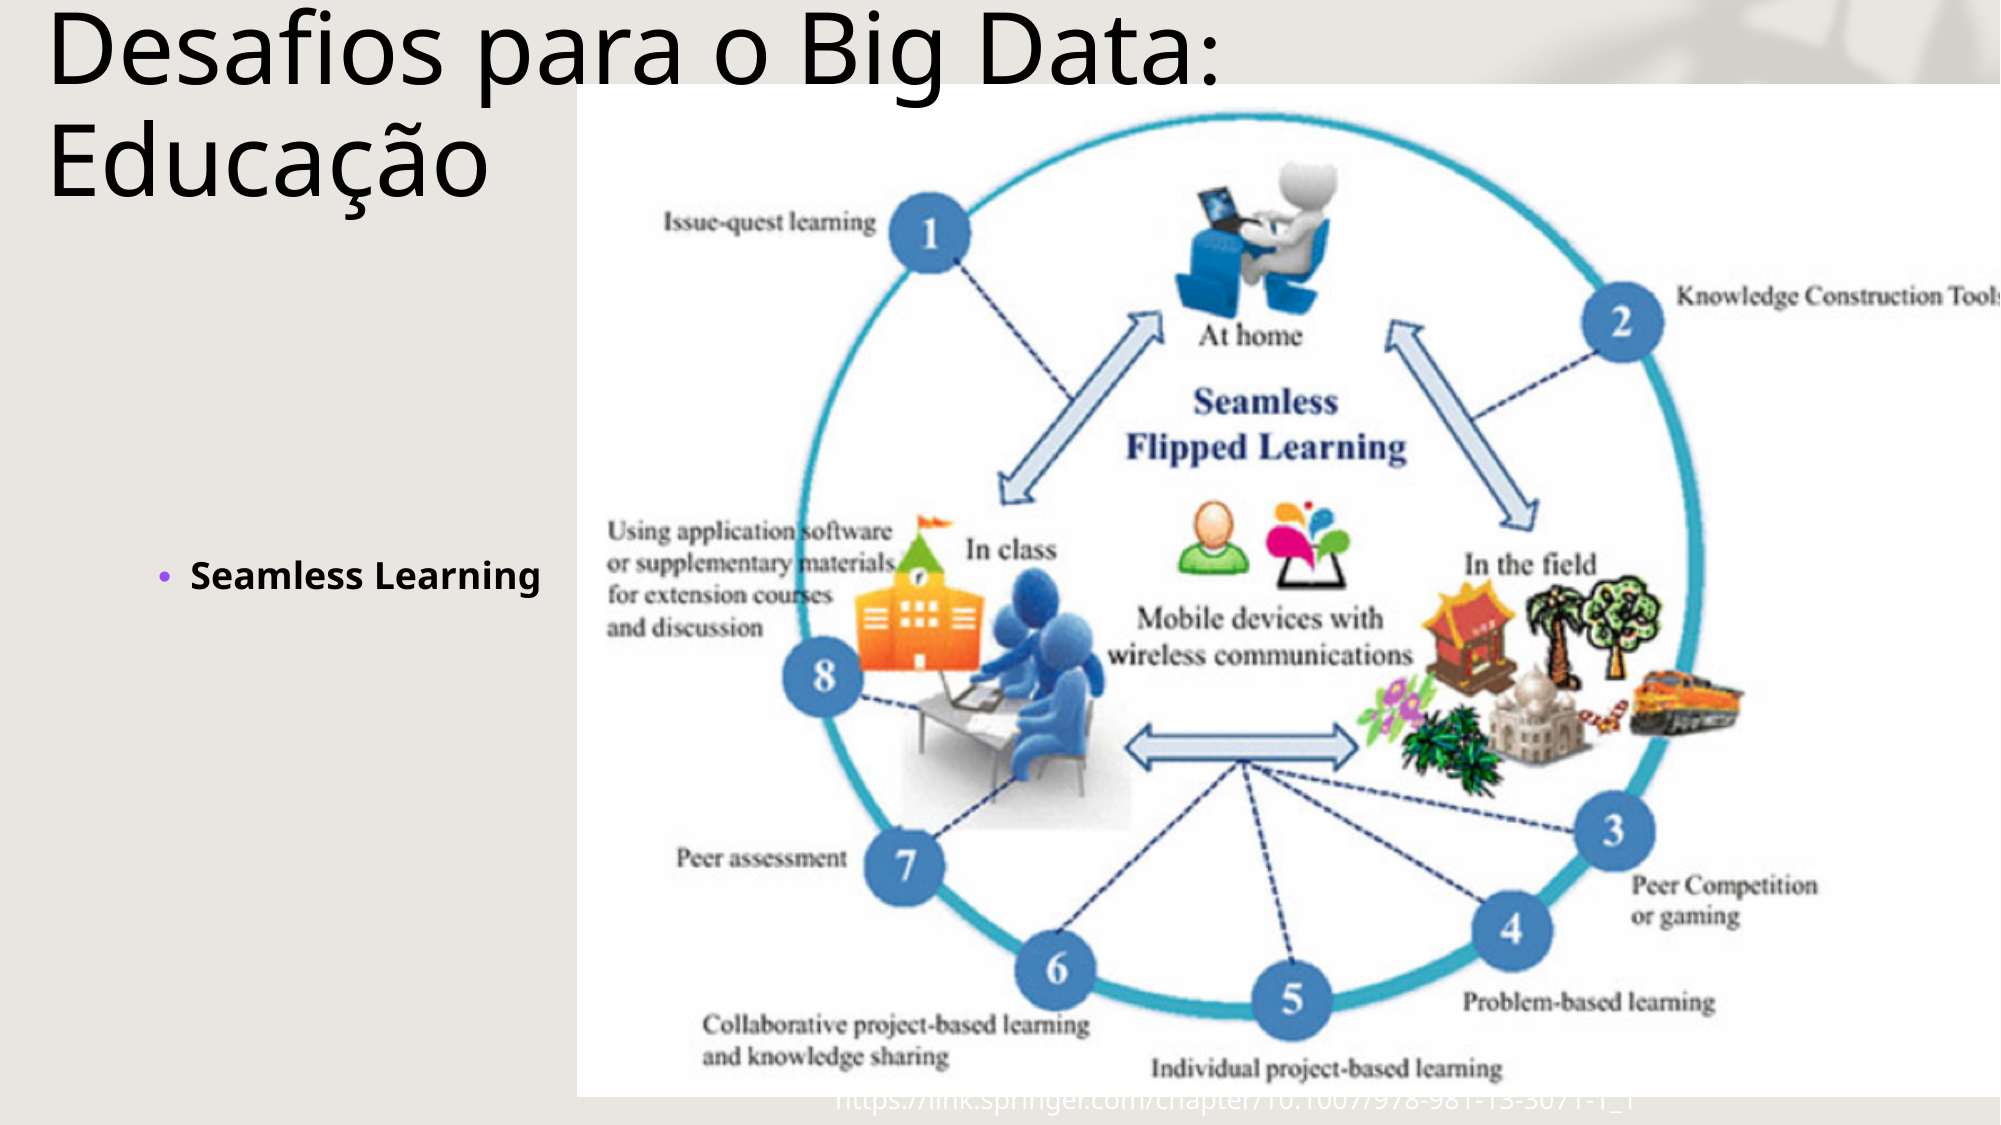

Desafios para o Big Data:
Educação
• Seamless Learning
https://link.springer.com/chapter/10.1007/978-981-13-3071-1_1
https://link.springer.com/chapter/10.1007/978-981-13-3071-1_1